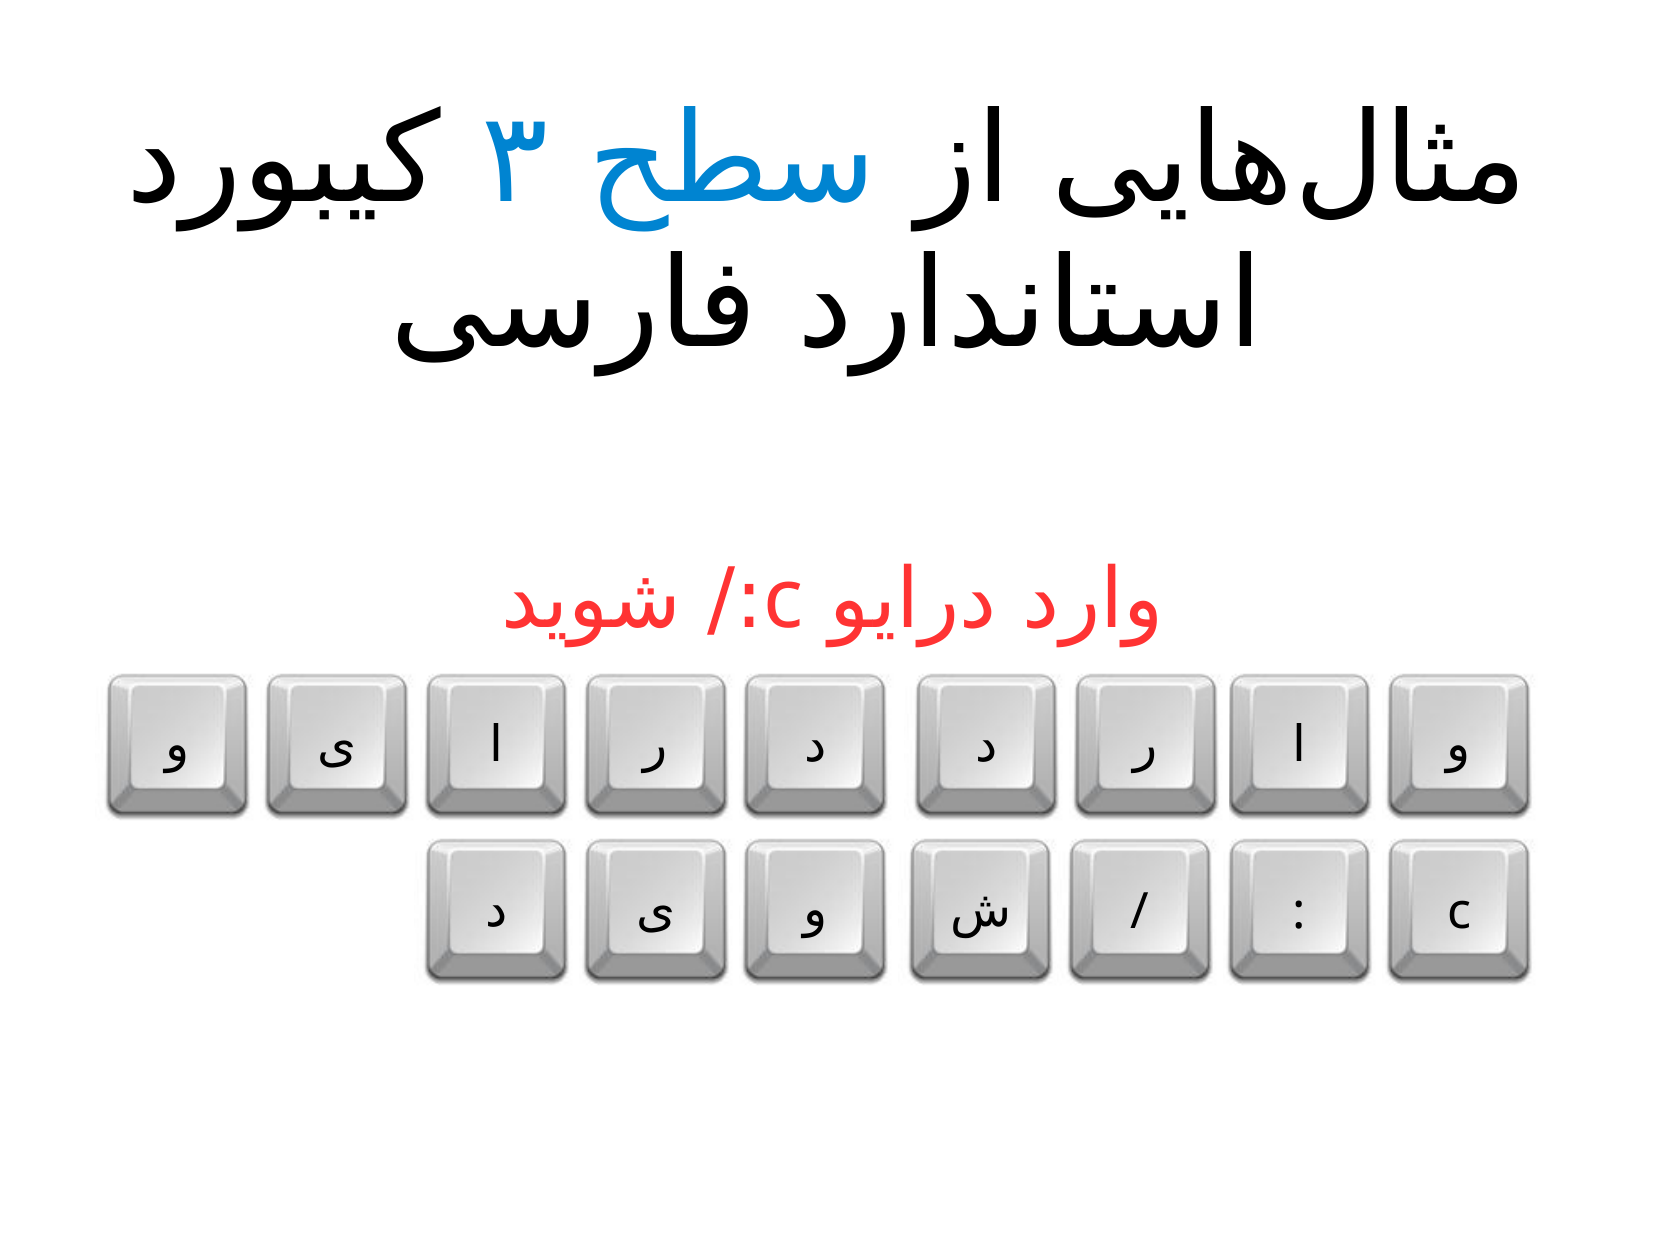

مثال‌هایی از سطح ۳ کیبورد استاندارد فارسی
وارد درایو c:/ شوید
و
ی
ا
ر
د
د
ر
ا
و
د
ی
و
ش
/
:
c